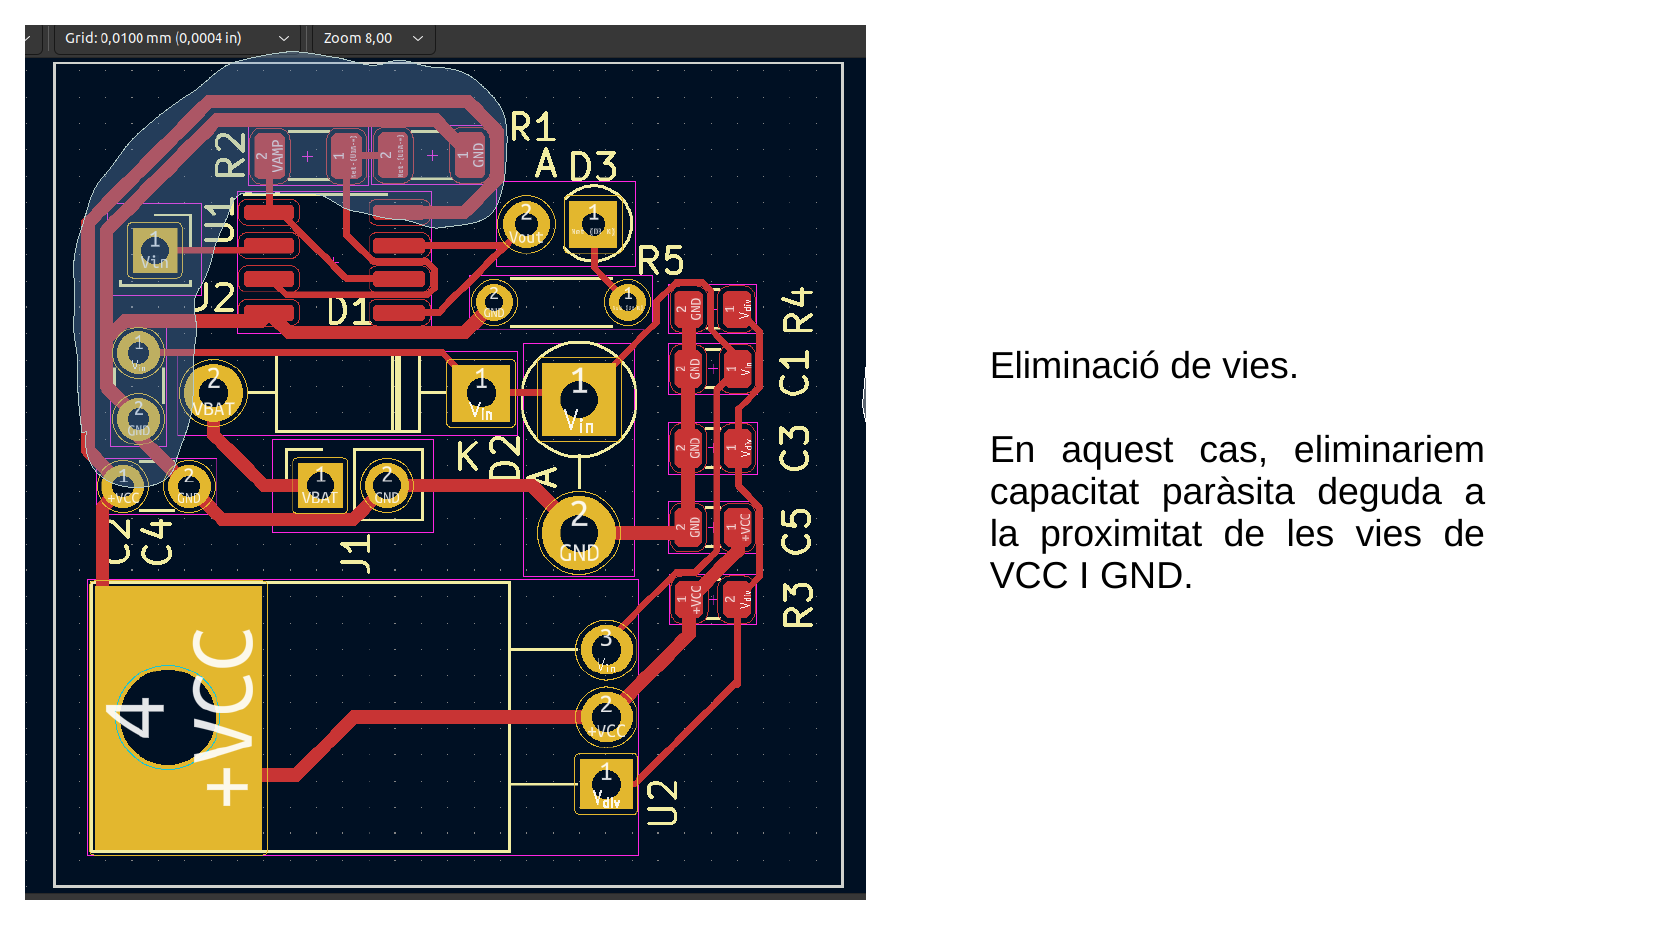

Eliminació de vies.
En aquest cas, eliminariem capacitat paràsita deguda a la proximitat de les vies de VCC I GND.